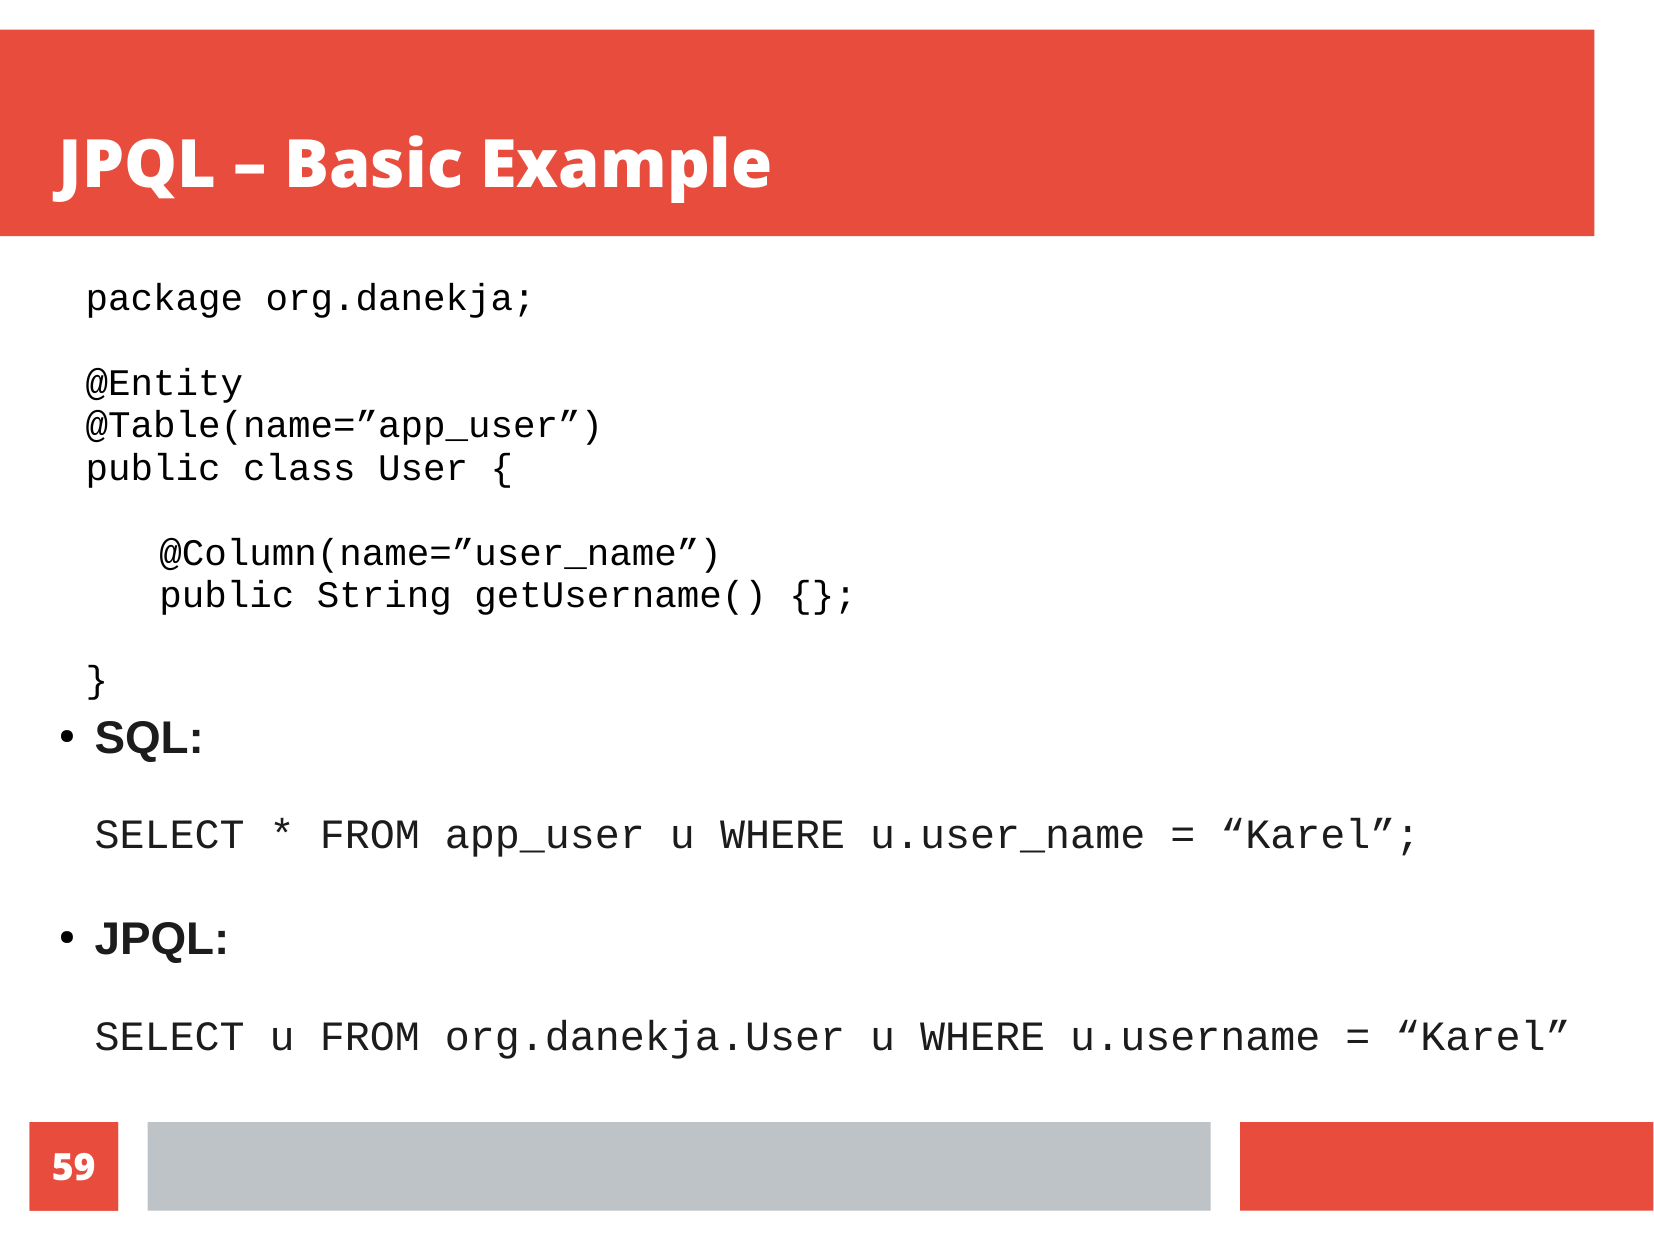

# JPQL – Basic Example
package org.danekja;
@Entity
@Table(name=”app_user”)
public class User {
	@Column(name=”user_name”)
	public String getUsername() {};
}
SQL:
SELECT * FROM app_user u WHERE u.user_name = “Karel”;
JPQL:
SELECT u FROM org.danekja.User u WHERE u.username = “Karel”
59